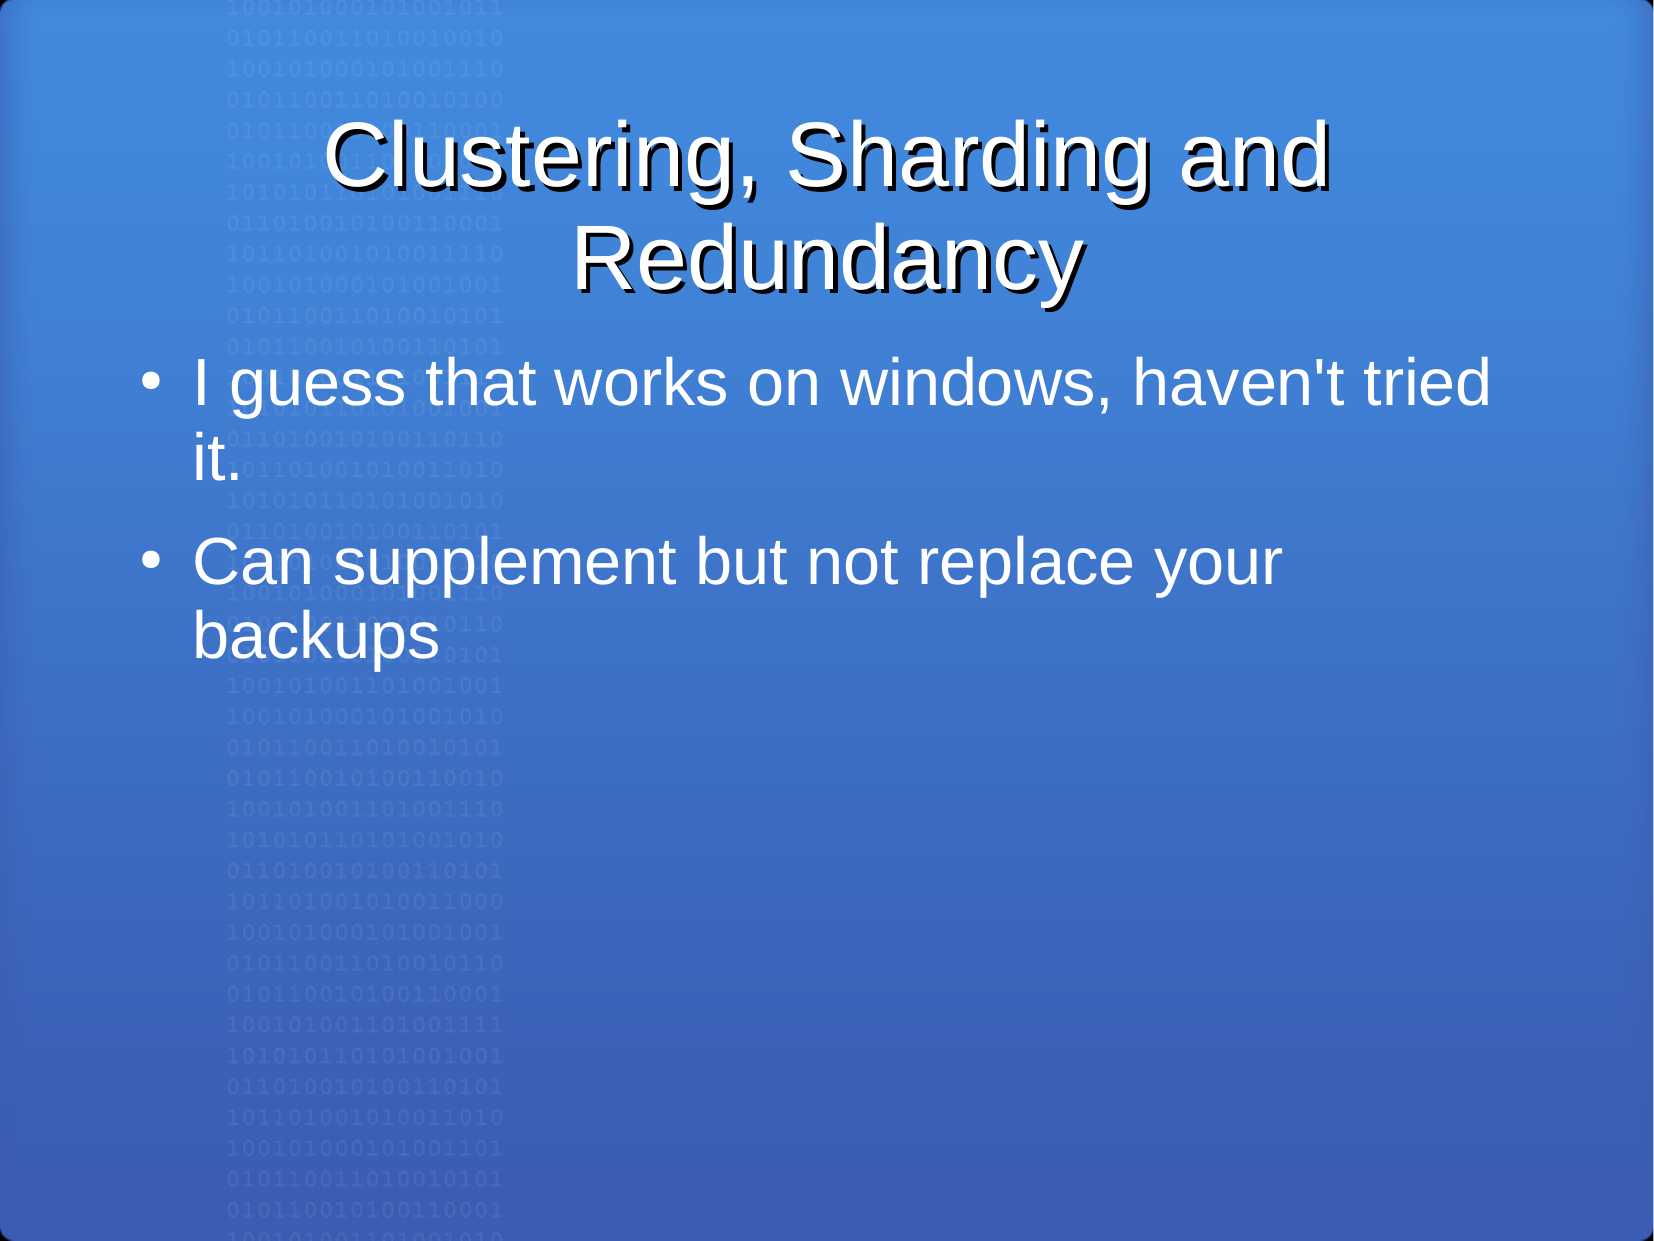

# Clustering, Sharding and Redundancy
I guess that works on windows, haven't tried it.
Can supplement but not replace your backups